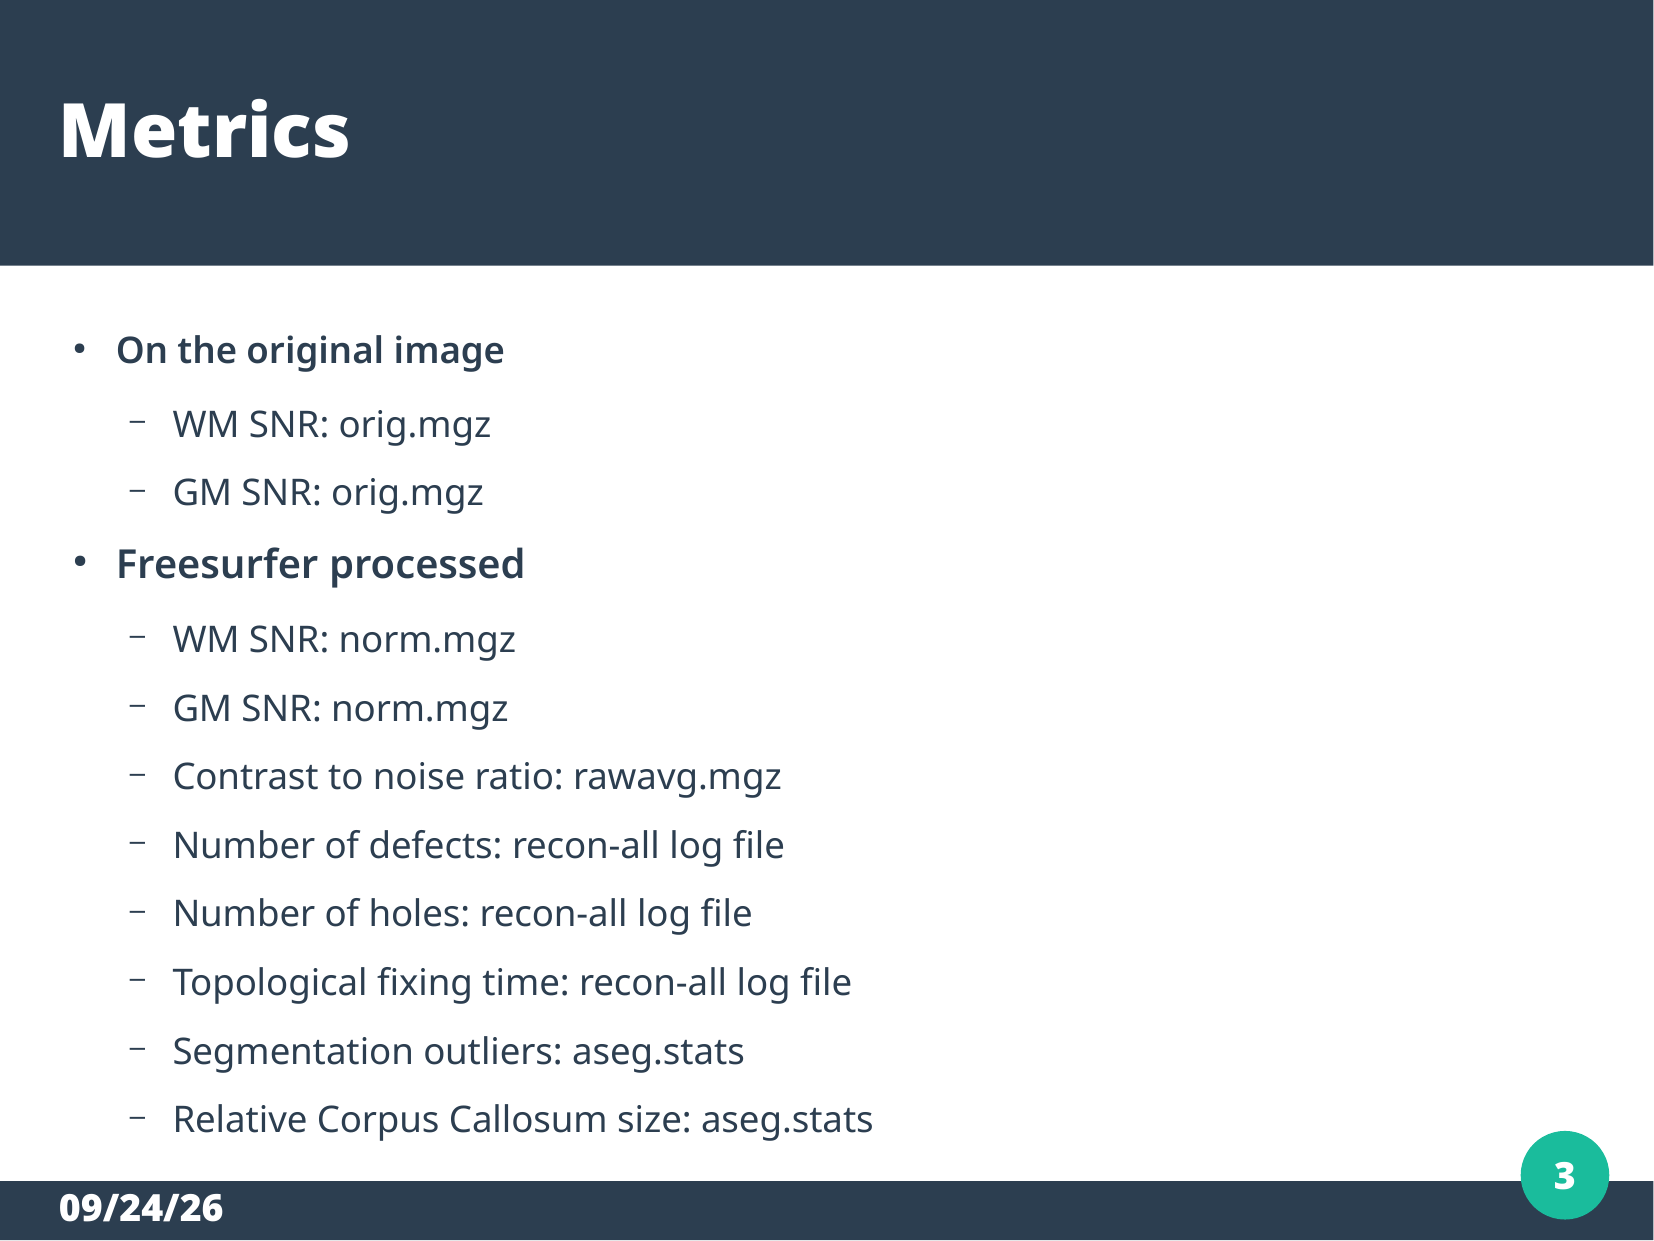

# Metrics
On the original image
WM SNR: orig.mgz
GM SNR: orig.mgz
Freesurfer processed
WM SNR: norm.mgz
GM SNR: norm.mgz
Contrast to noise ratio: rawavg.mgz
Number of defects: recon-all log file
Number of holes: recon-all log file
Topological fixing time: recon-all log file
Segmentation outliers: aseg.stats
Relative Corpus Callosum size: aseg.stats
3